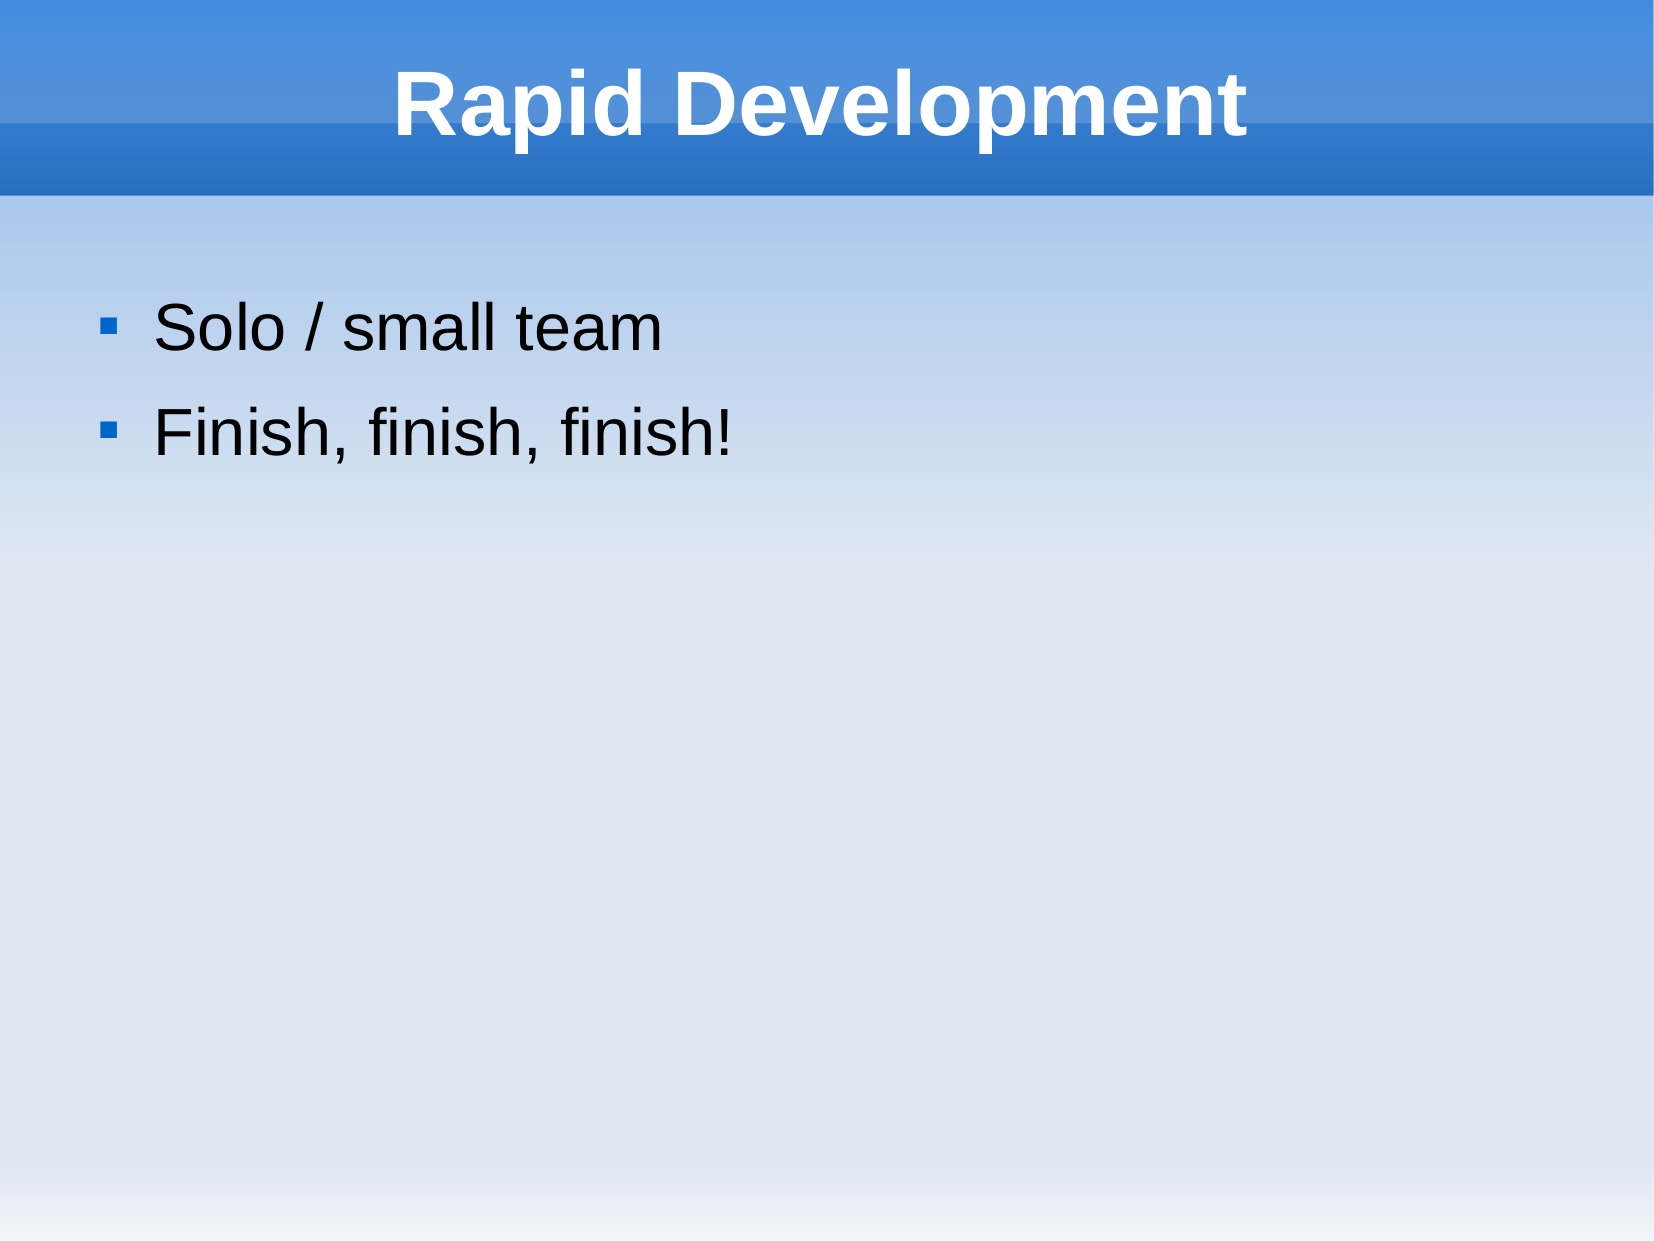

# Rapid Development
Solo / small team
Finish, finish, finish!